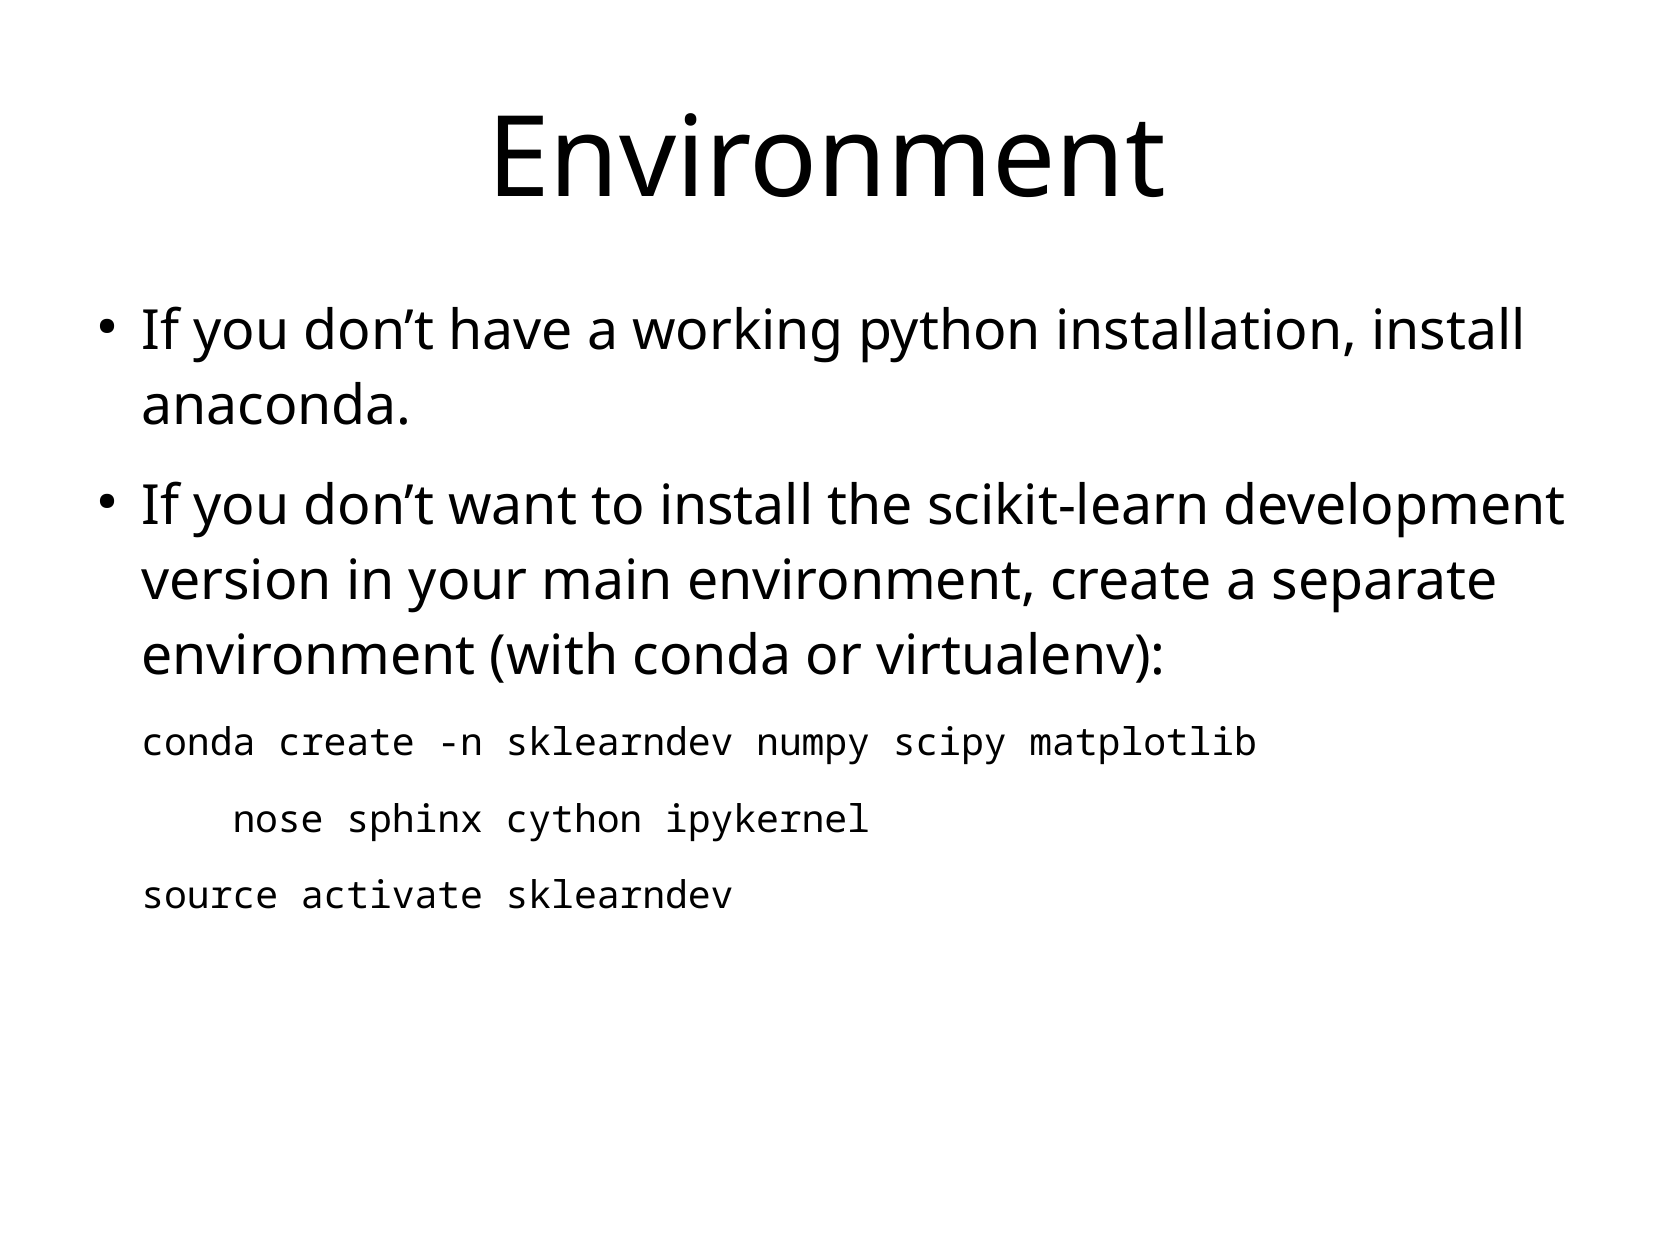

# Environment
If you don’t have a working python installation, install anaconda.
If you don’t want to install the scikit-learn development version in your main environment, create a separate environment (with conda or virtualenv):
conda create -n sklearndev numpy scipy matplotlib
 nose sphinx cython ipykernel
source activate sklearndev